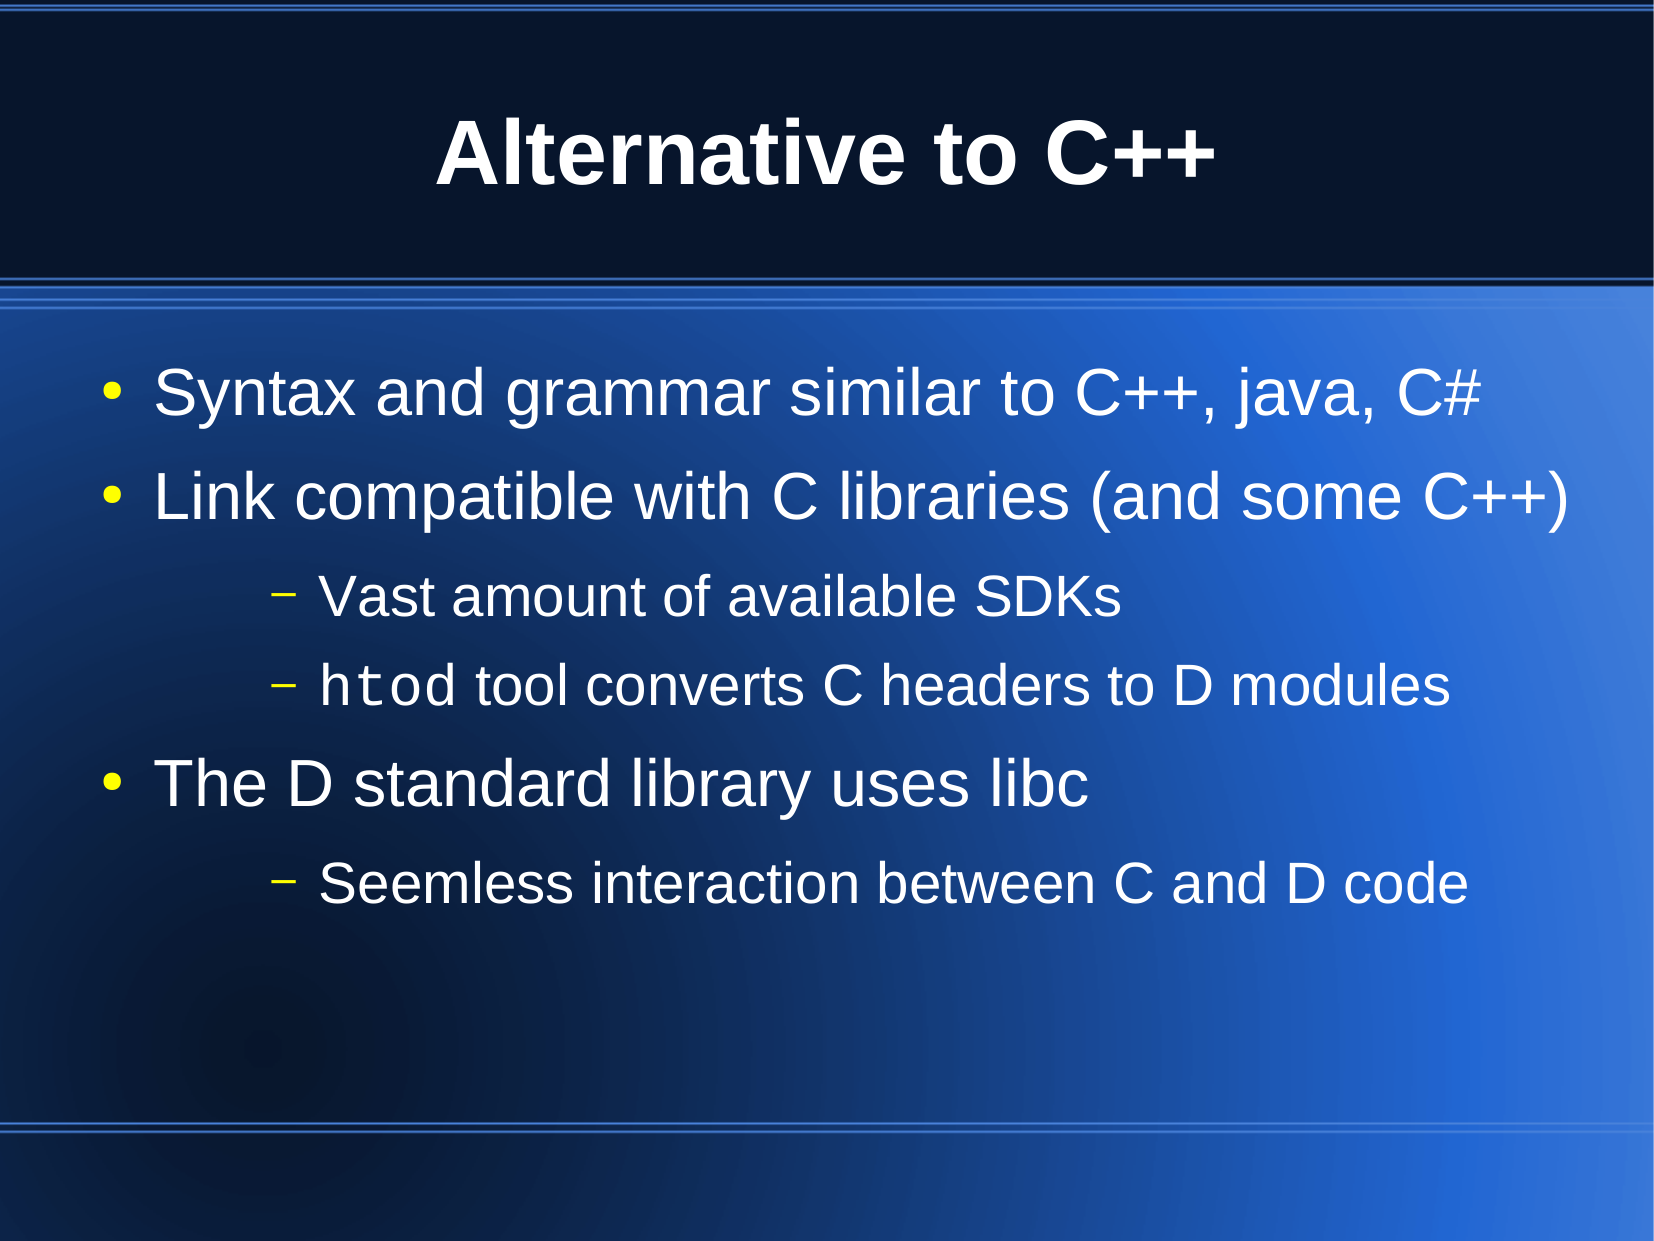

# Alternative to C++
Syntax and grammar similar to C++, java, C#
Link compatible with C libraries (and some C++)
Vast amount of available SDKs
htod tool converts C headers to D modules
The D standard library uses libc
Seemless interaction between C and D code